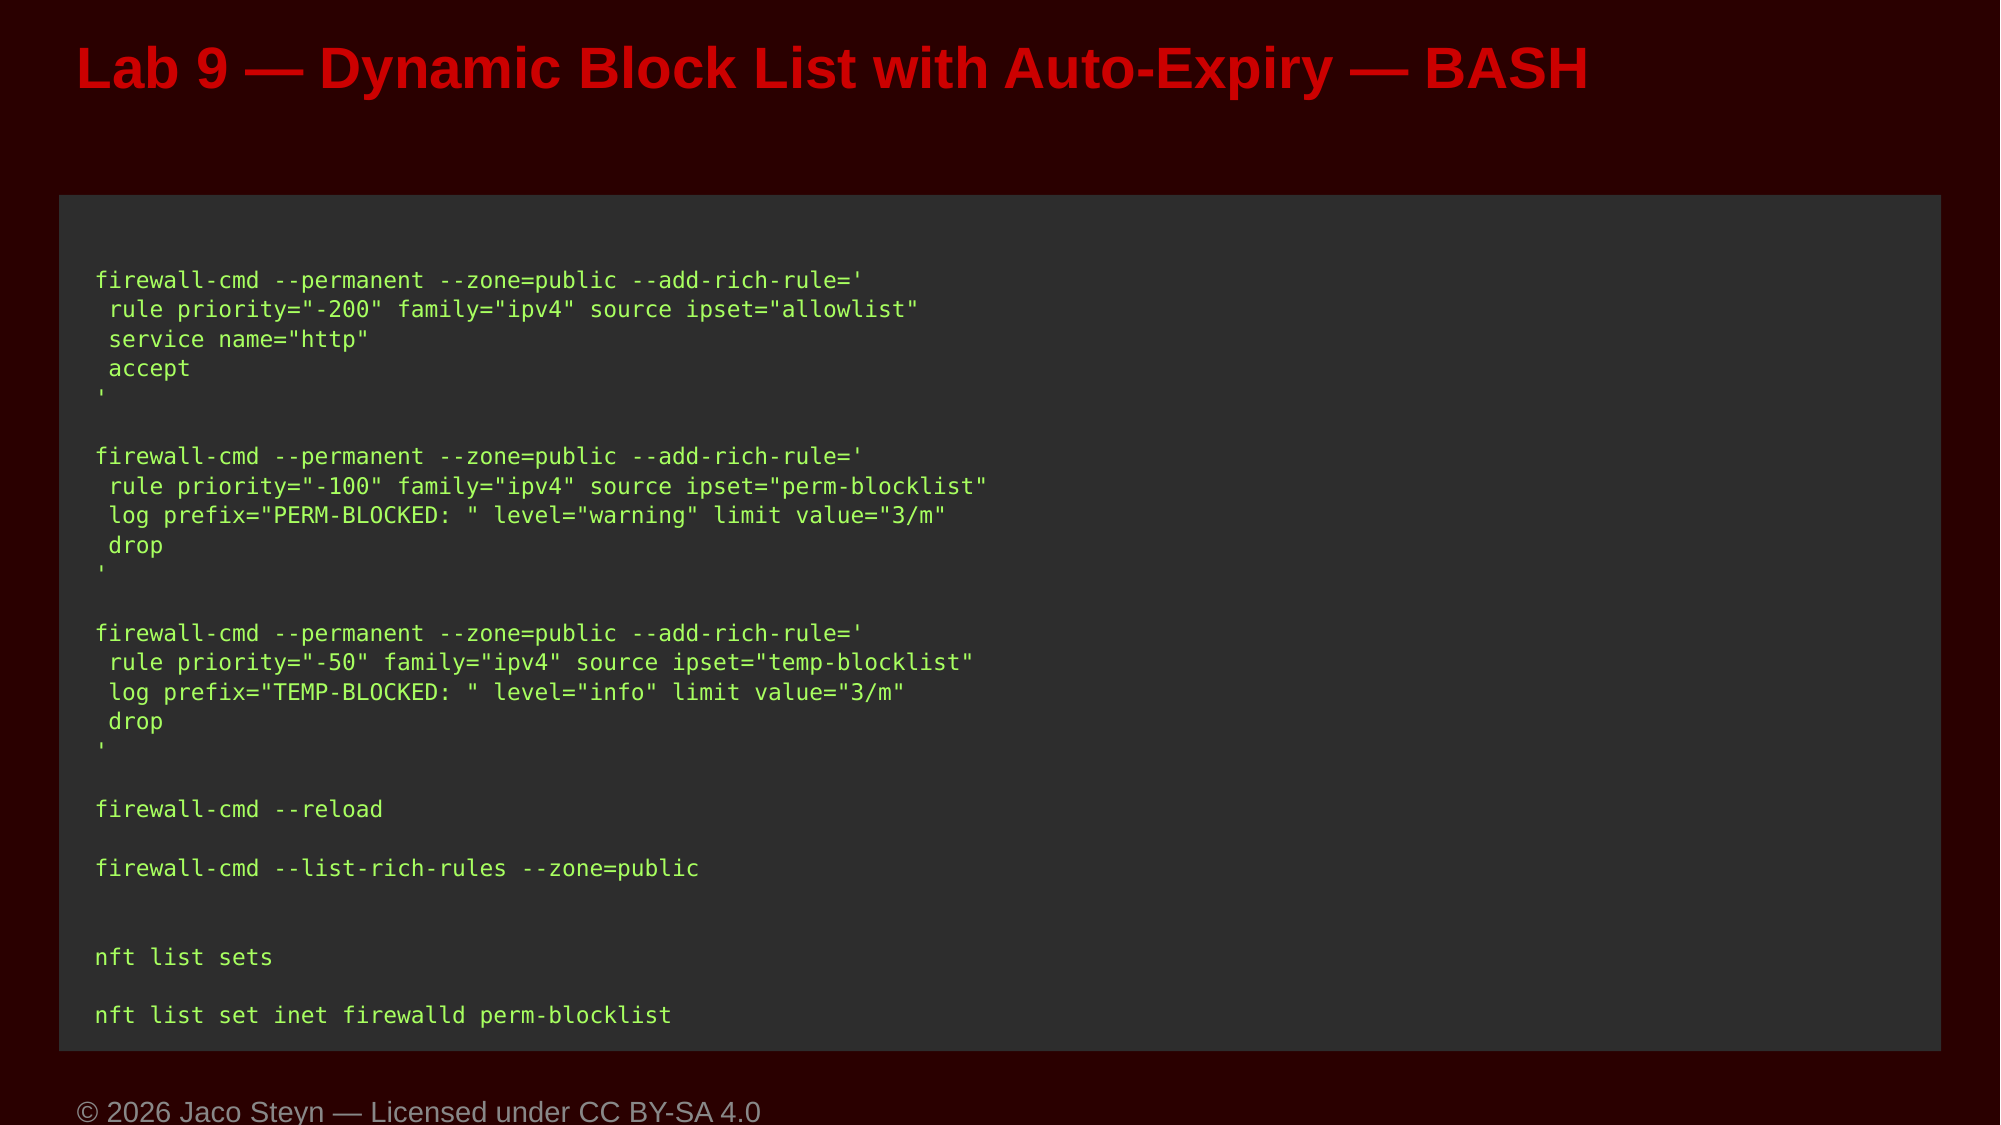

Lab 9 — Dynamic Block List with Auto-Expiry — BASH
firewall-cmd --permanent --zone=public --add-rich-rule='
 rule priority="-200" family="ipv4" source ipset="allowlist"
 service name="http"
 accept
'
firewall-cmd --permanent --zone=public --add-rich-rule='
 rule priority="-100" family="ipv4" source ipset="perm-blocklist"
 log prefix="PERM-BLOCKED: " level="warning" limit value="3/m"
 drop
'
firewall-cmd --permanent --zone=public --add-rich-rule='
 rule priority="-50" family="ipv4" source ipset="temp-blocklist"
 log prefix="TEMP-BLOCKED: " level="info" limit value="3/m"
 drop
'
firewall-cmd --reload
firewall-cmd --list-rich-rules --zone=public
nft list sets
nft list set inet firewalld perm-blocklist
© 2026 Jaco Steyn — Licensed under CC BY-SA 4.0